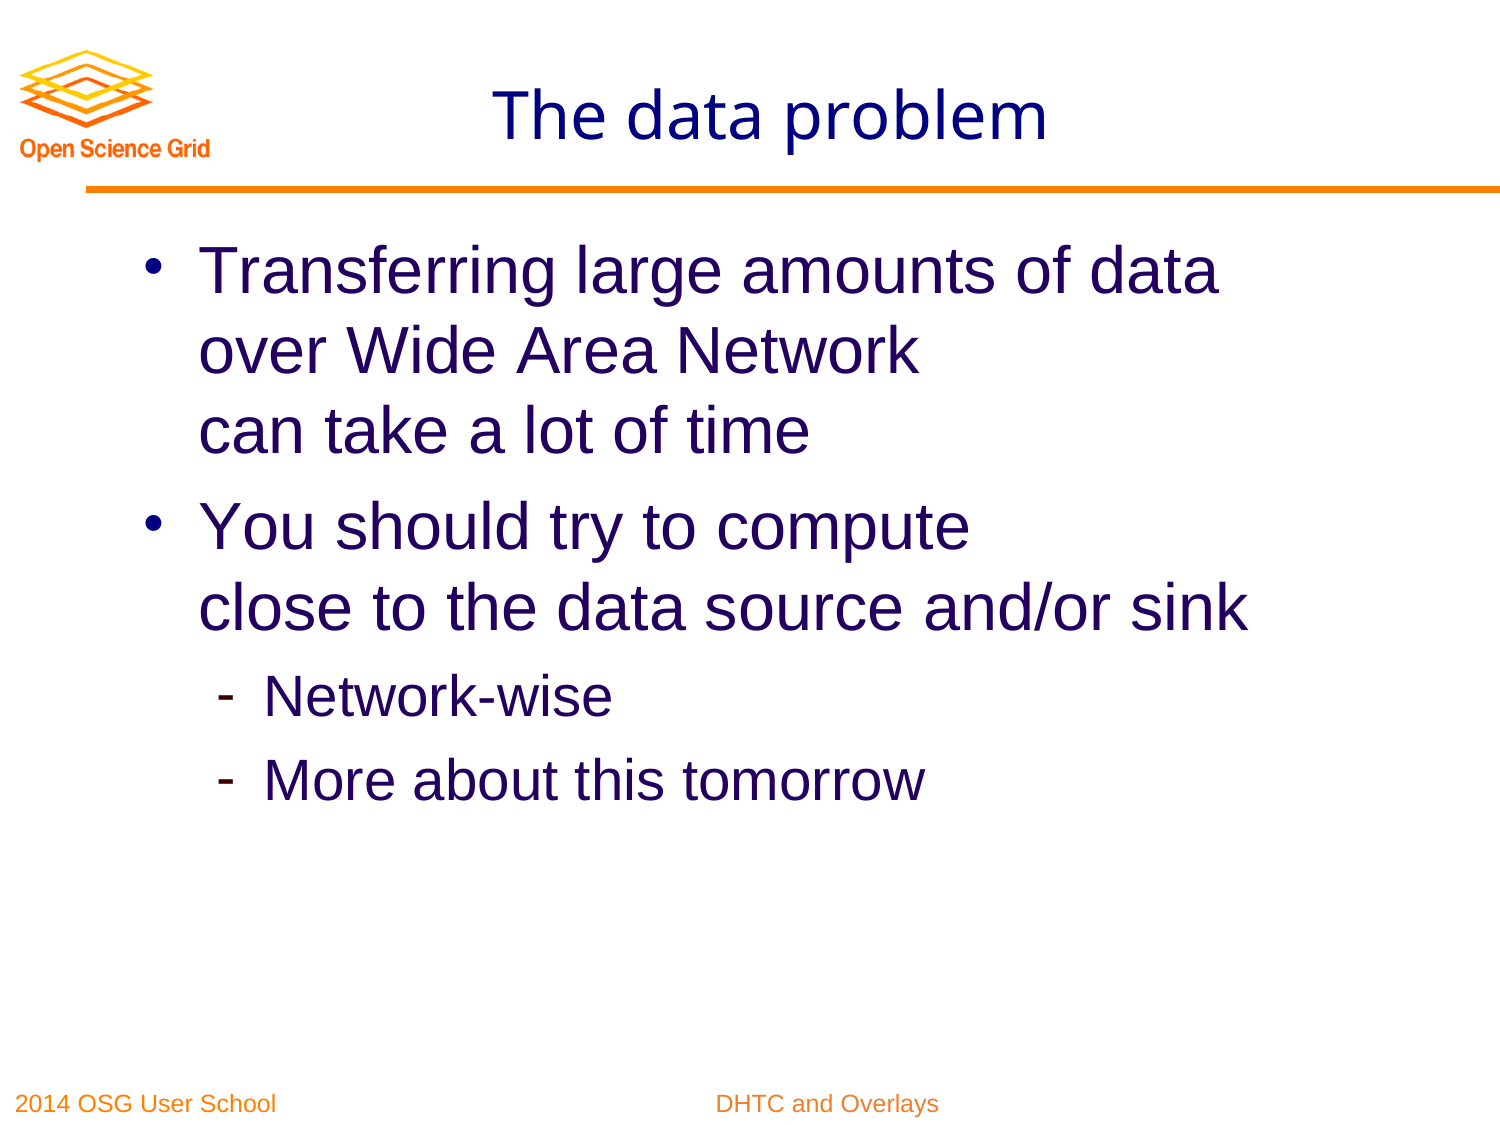

# The data problem
Transferring large amounts of data
over Wide Area Network
can take a lot of time
You should try to compute
close to the data source and/or sink
Network-wise
More about this tomorrow